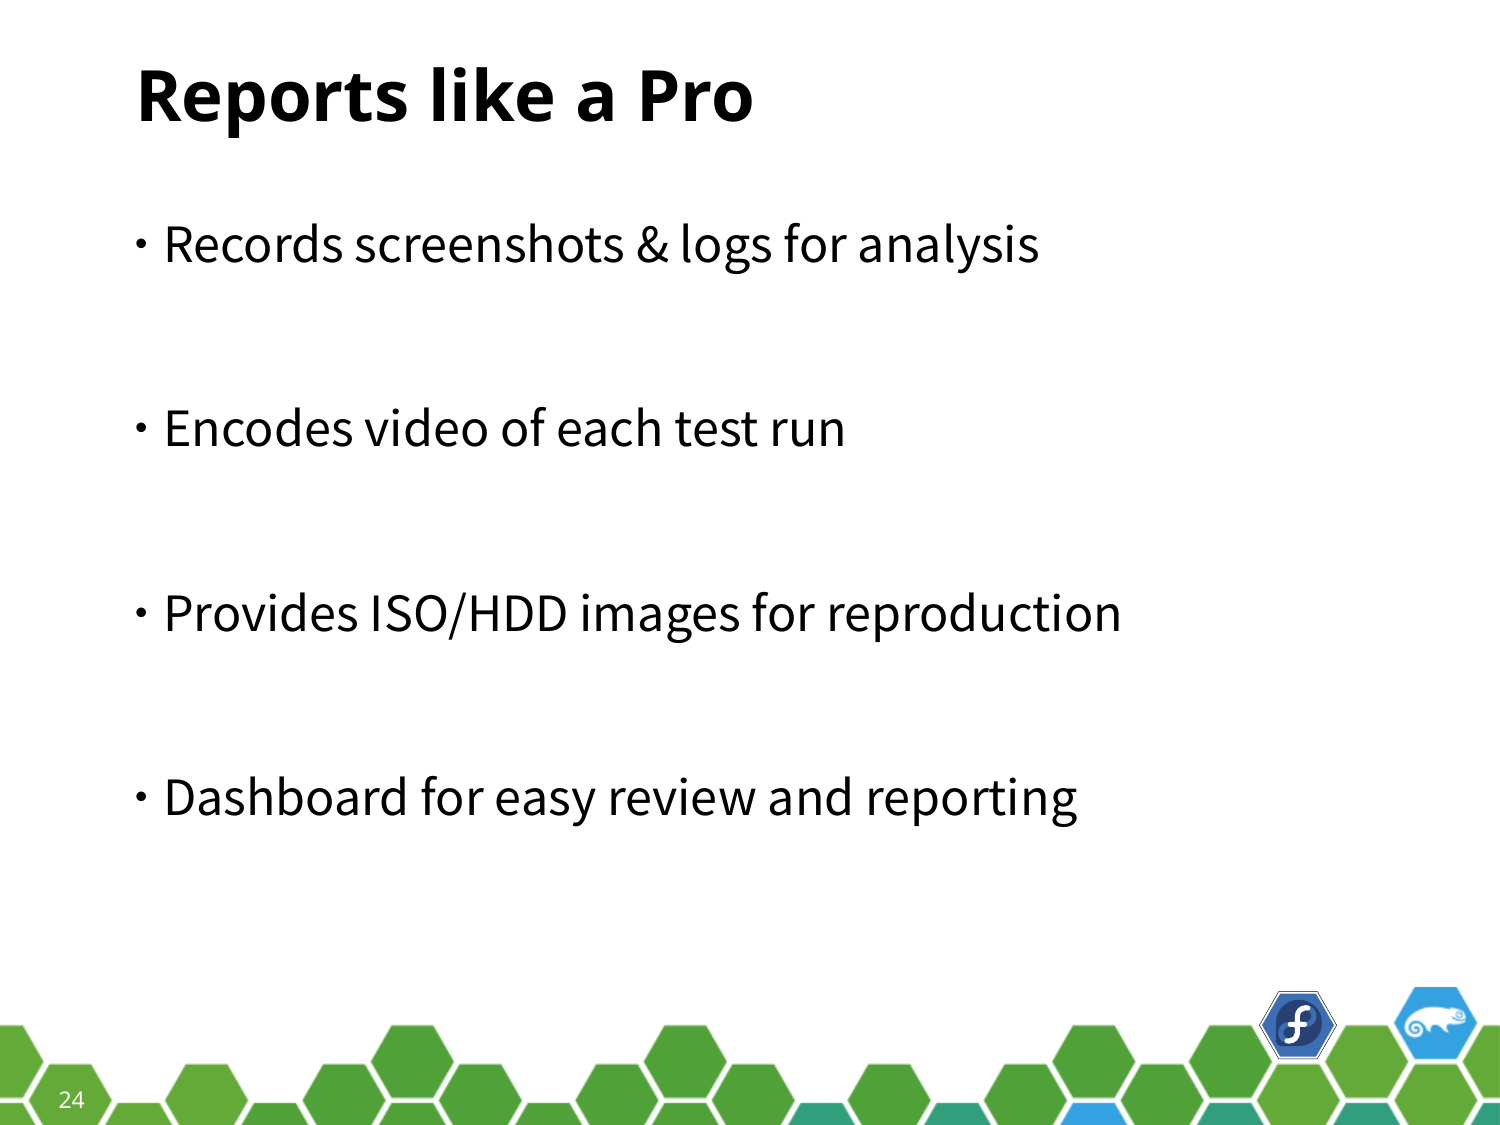

# Reports like a Pro
Records screenshots & logs for analysis
Encodes video of each test run
Provides ISO/HDD images for reproduction
Dashboard for easy review and reporting